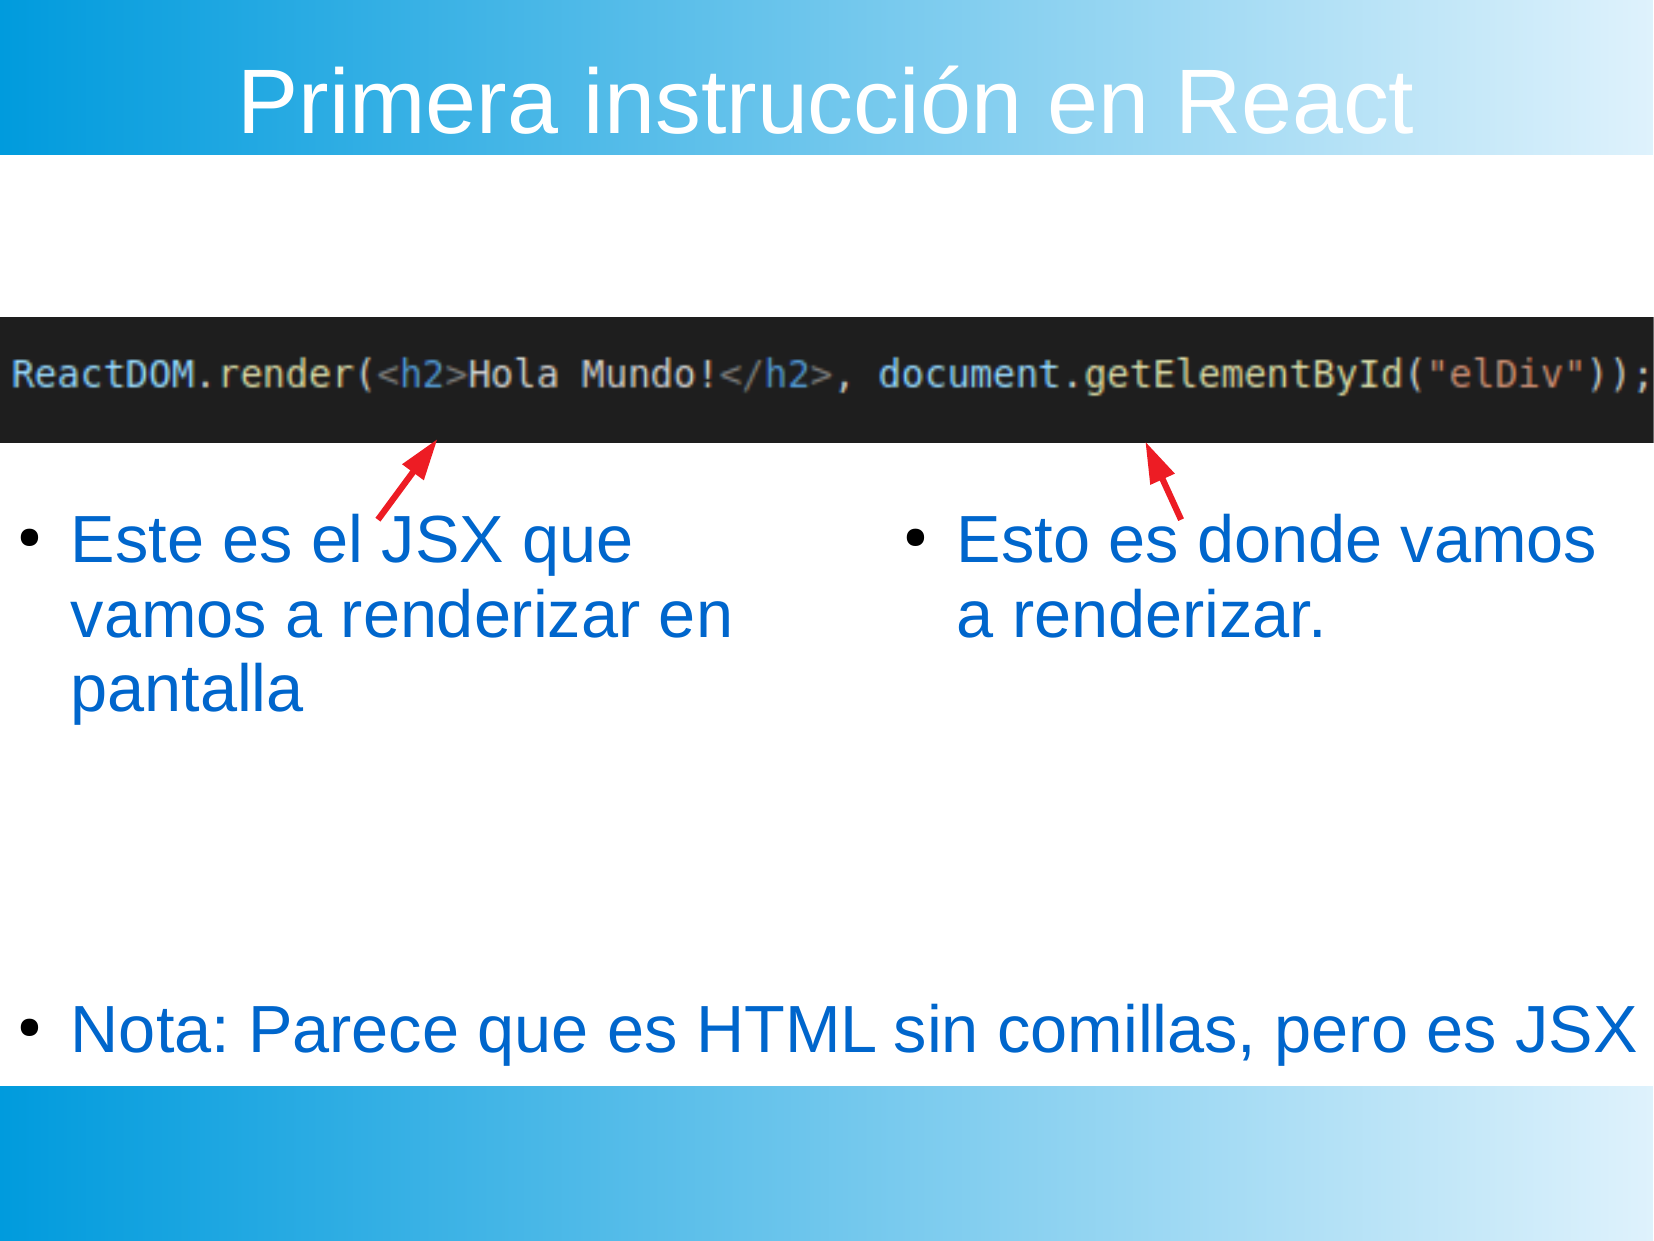

# Primera instrucción en React
Este es el JSX que vamos a renderizar en pantalla
Esto es donde vamos a renderizar.
Nota: Parece que es HTML sin comillas, pero es JSX